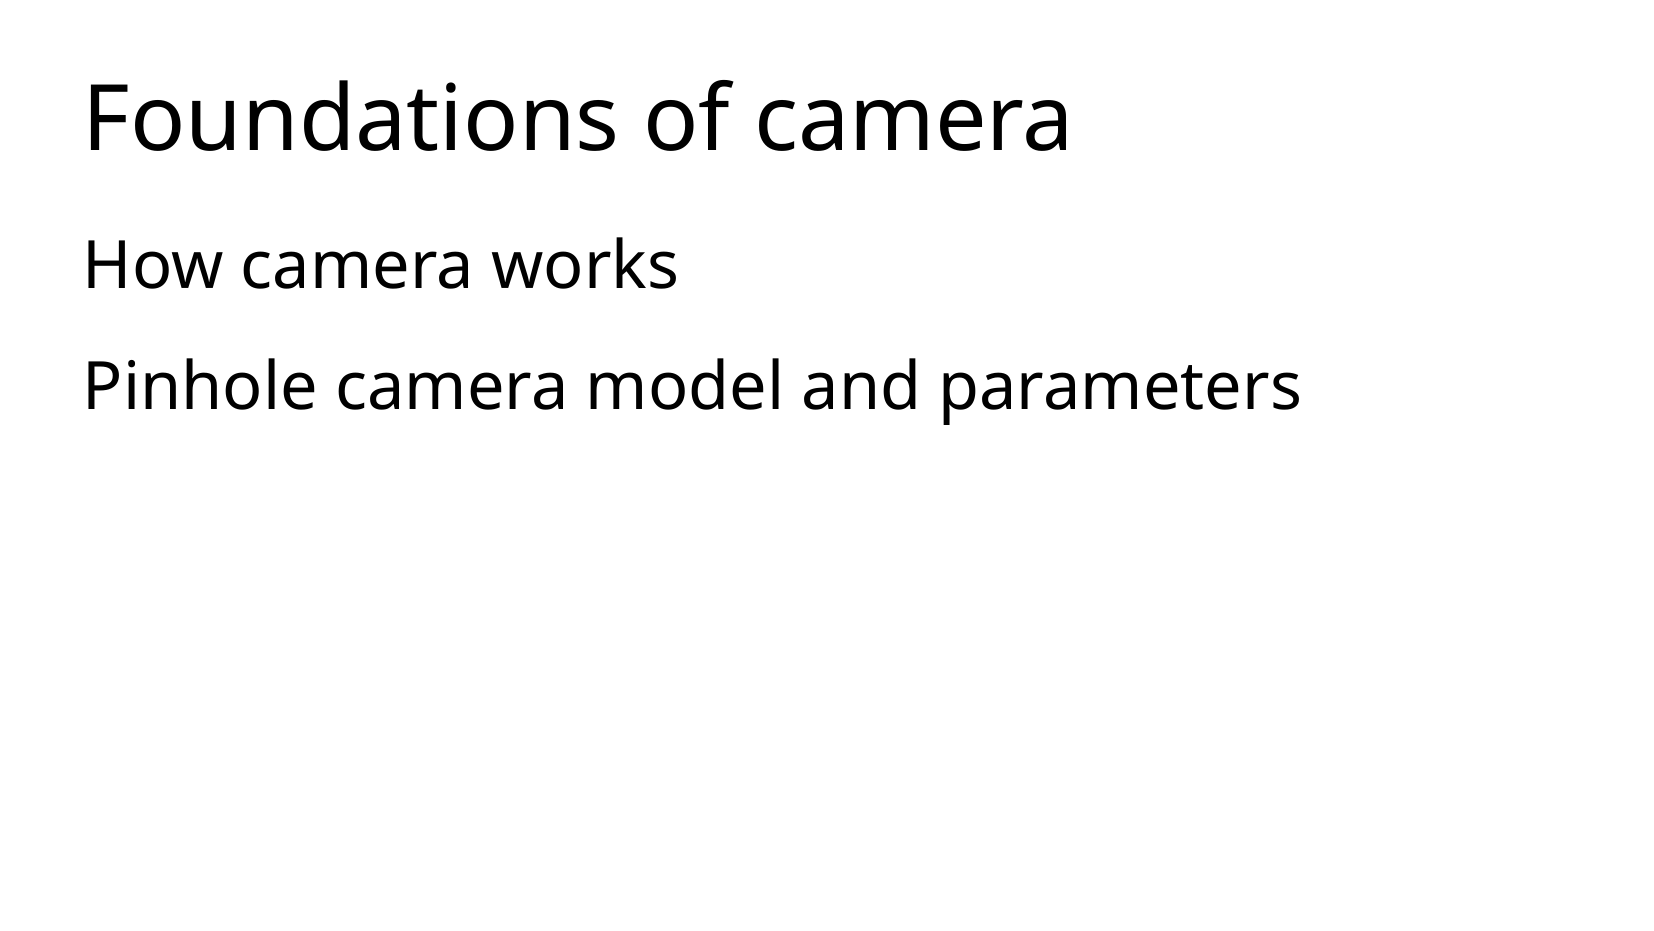

# Foundations of camera
How camera works
Pinhole camera model and parameters